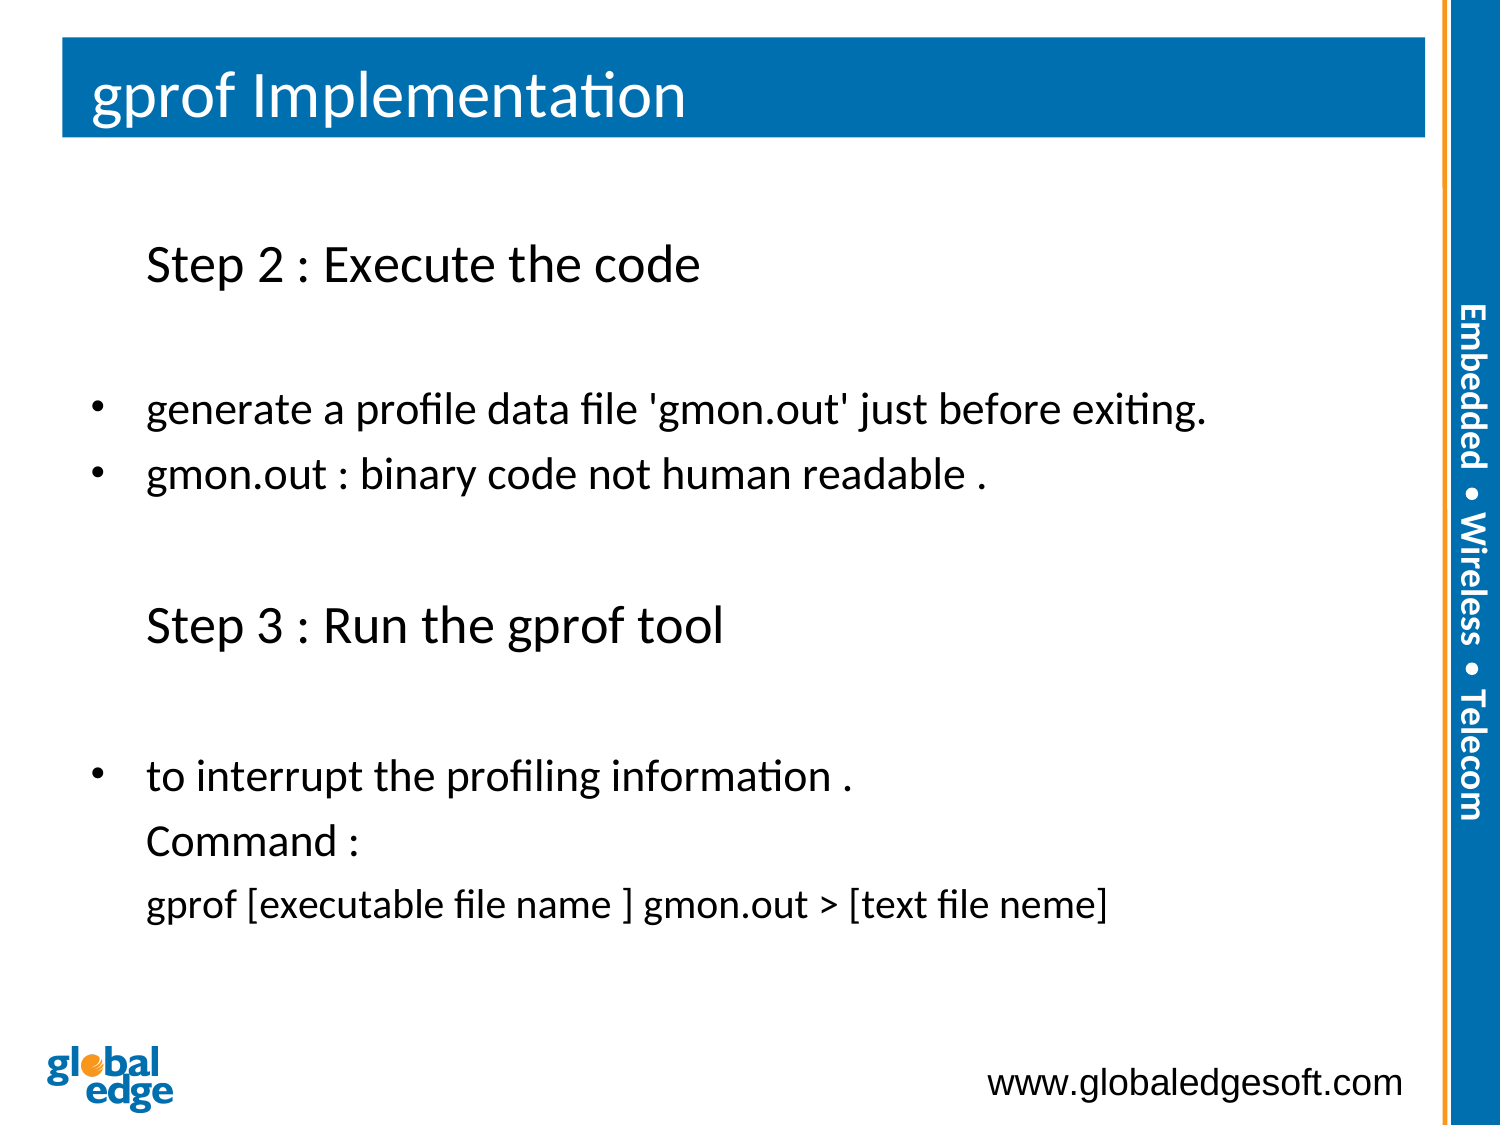

# gprof Implementation
Step 2 : Execute the code
generate a profile data file 'gmon.out' just before exiting.
gmon.out : binary code not human readable .
Step 3 : Run the gprof tool
to interrupt the profiling information .
Command :
gprof [executable file name ] gmon.out > [text file neme]